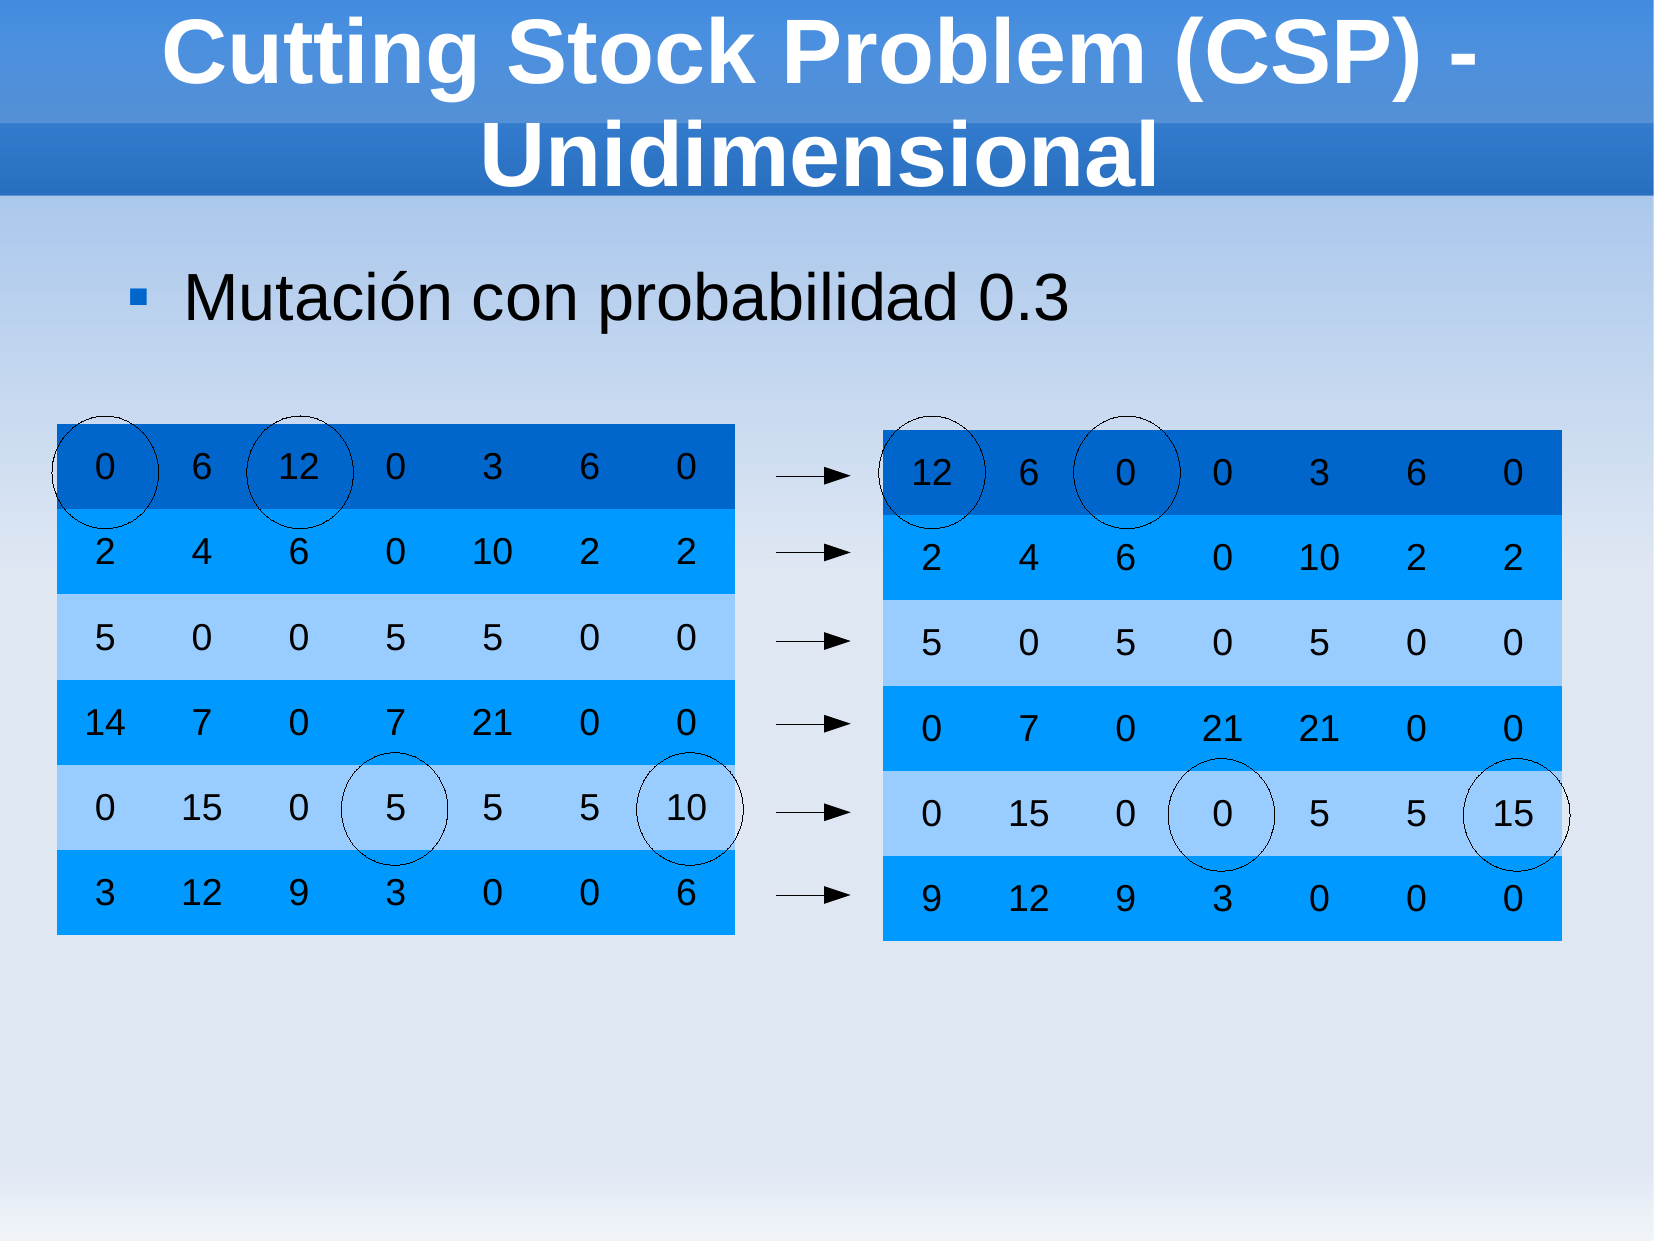

# Cutting Stock Problem (CSP) - Unidimensional
Mutación con probabilidad 0.3
| 0 | 6 | 12 | 0 | 3 | 6 | 0 |
| --- | --- | --- | --- | --- | --- | --- |
| 2 | 4 | 6 | 0 | 10 | 2 | 2 |
| 5 | 0 | 0 | 5 | 5 | 0 | 0 |
| 14 | 7 | 0 | 7 | 21 | 0 | 0 |
| 0 | 15 | 0 | 5 | 5 | 5 | 10 |
| 3 | 12 | 9 | 3 | 0 | 0 | 6 |
| 12 | 6 | 0 | 0 | 3 | 6 | 0 |
| --- | --- | --- | --- | --- | --- | --- |
| 2 | 4 | 6 | 0 | 10 | 2 | 2 |
| 5 | 0 | 5 | 0 | 5 | 0 | 0 |
| 0 | 7 | 0 | 21 | 21 | 0 | 0 |
| 0 | 15 | 0 | 0 | 5 | 5 | 15 |
| 9 | 12 | 9 | 3 | 0 | 0 | 0 |